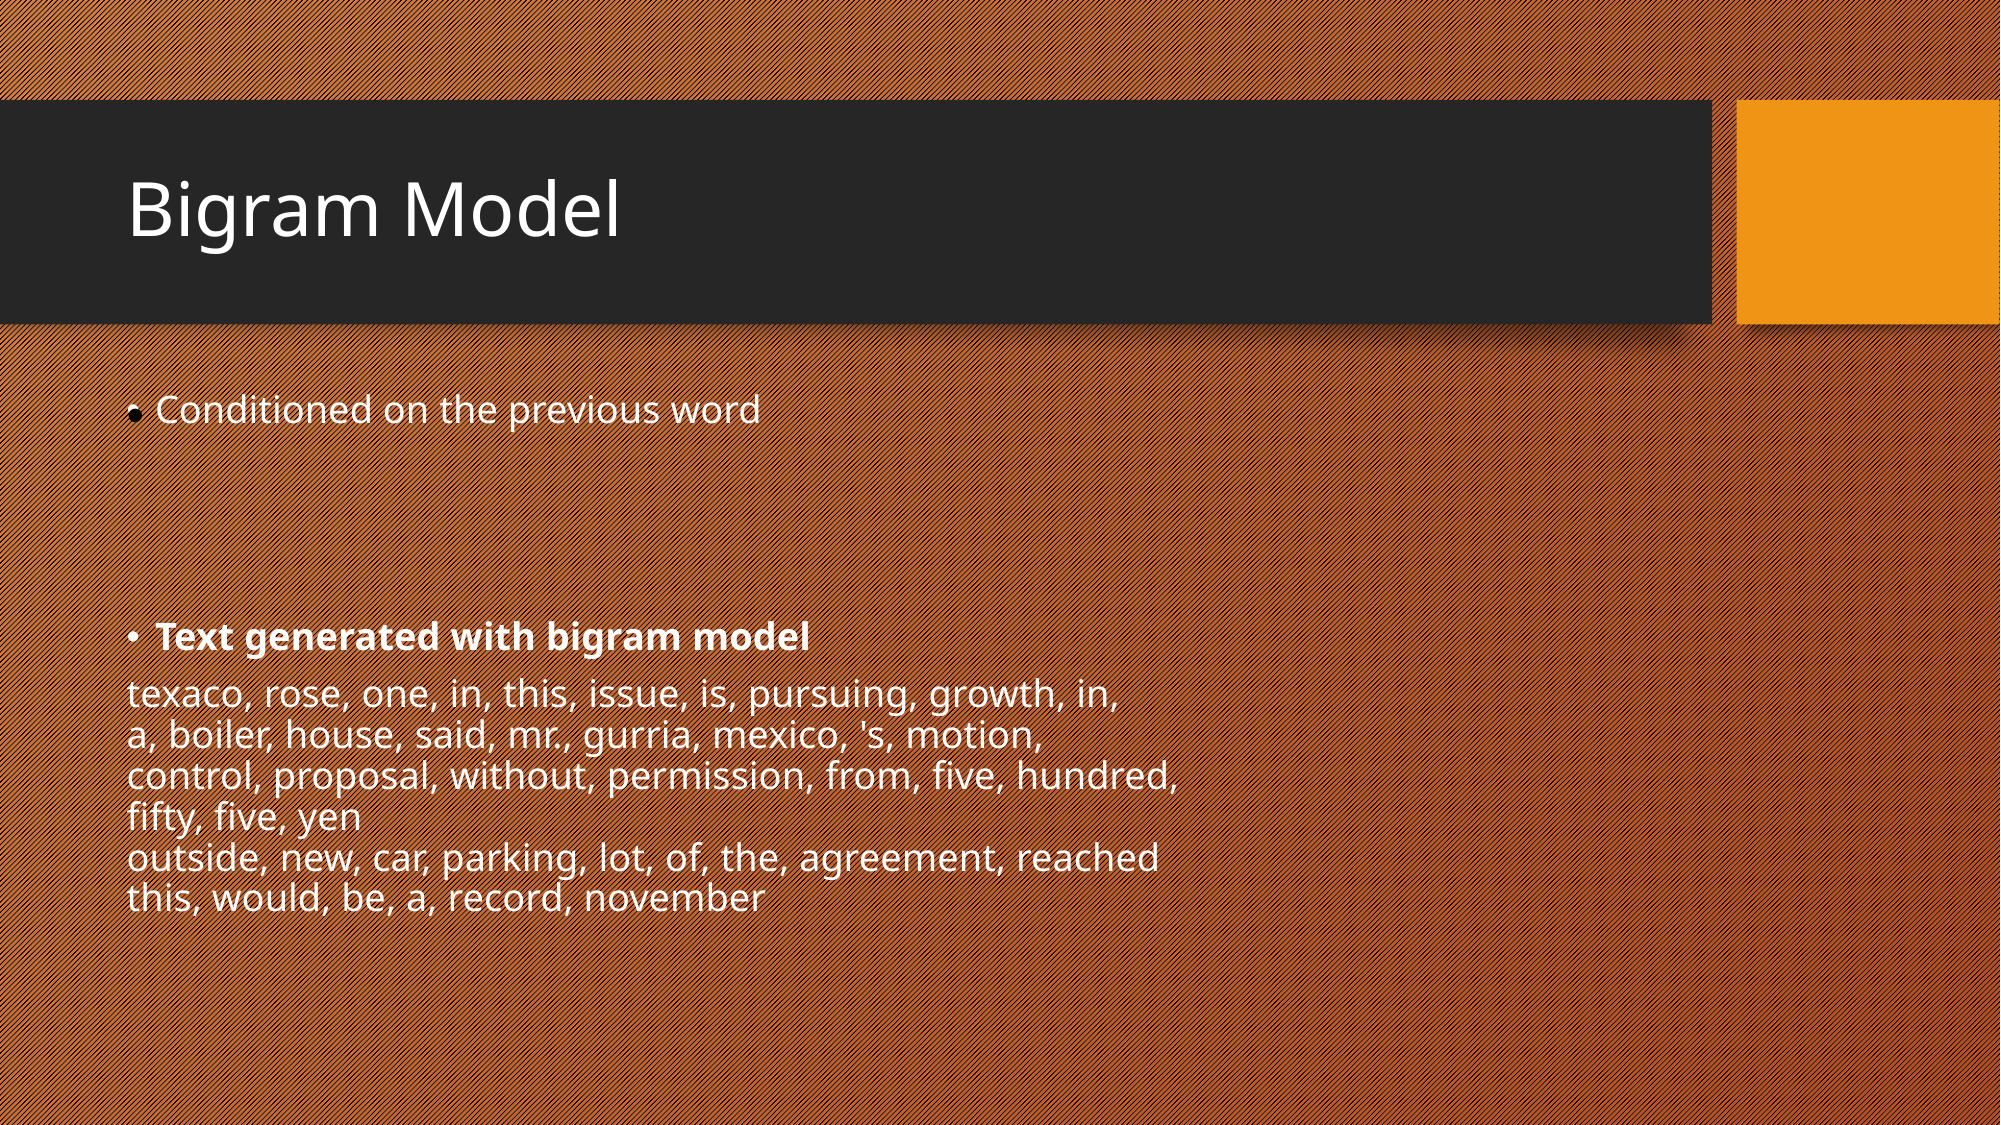

# Bigram Model
Conditioned on the previous word
Text generated with bigram model
texaco, rose, one, in, this, issue, is, pursuing, growth, in,
a, boiler, house, said, mr., gurria, mexico, 's, motion,
control, proposal, without, permission, from, five, hundred,
fifty, five, yen
outside, new, car, parking, lot, of, the, agreement, reached
this, would, be, a, record, november